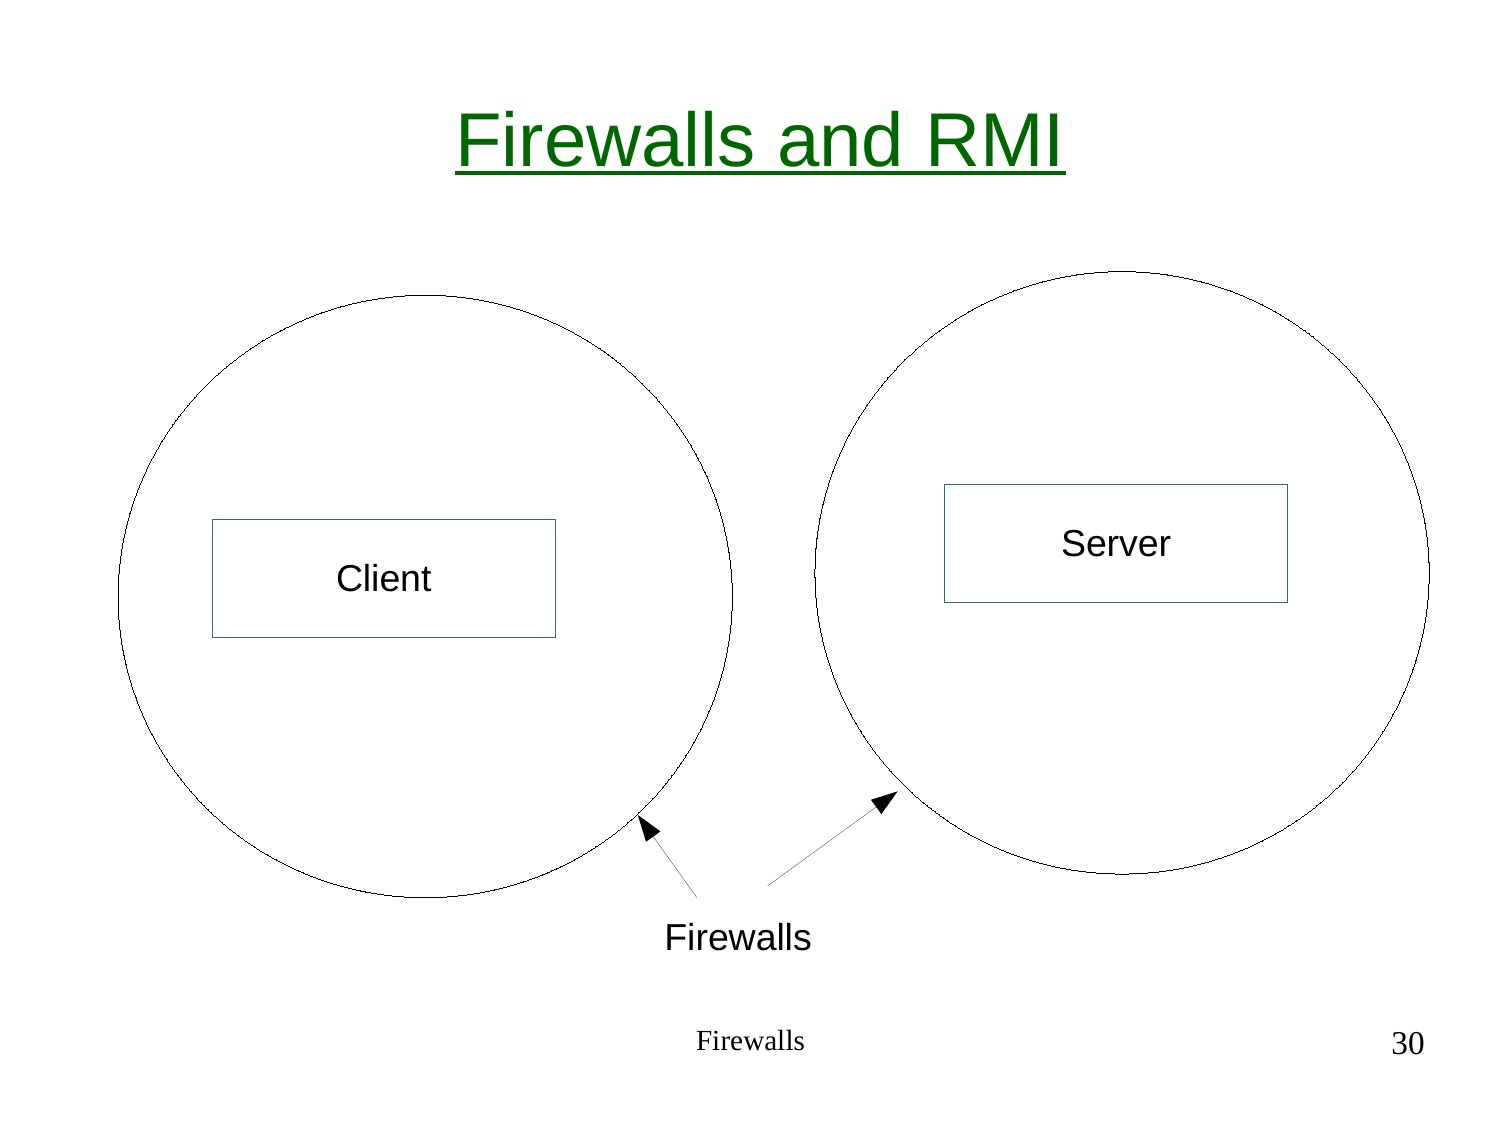

# Firewalls and RMI
Server
Client
Firewalls
Firewalls
30